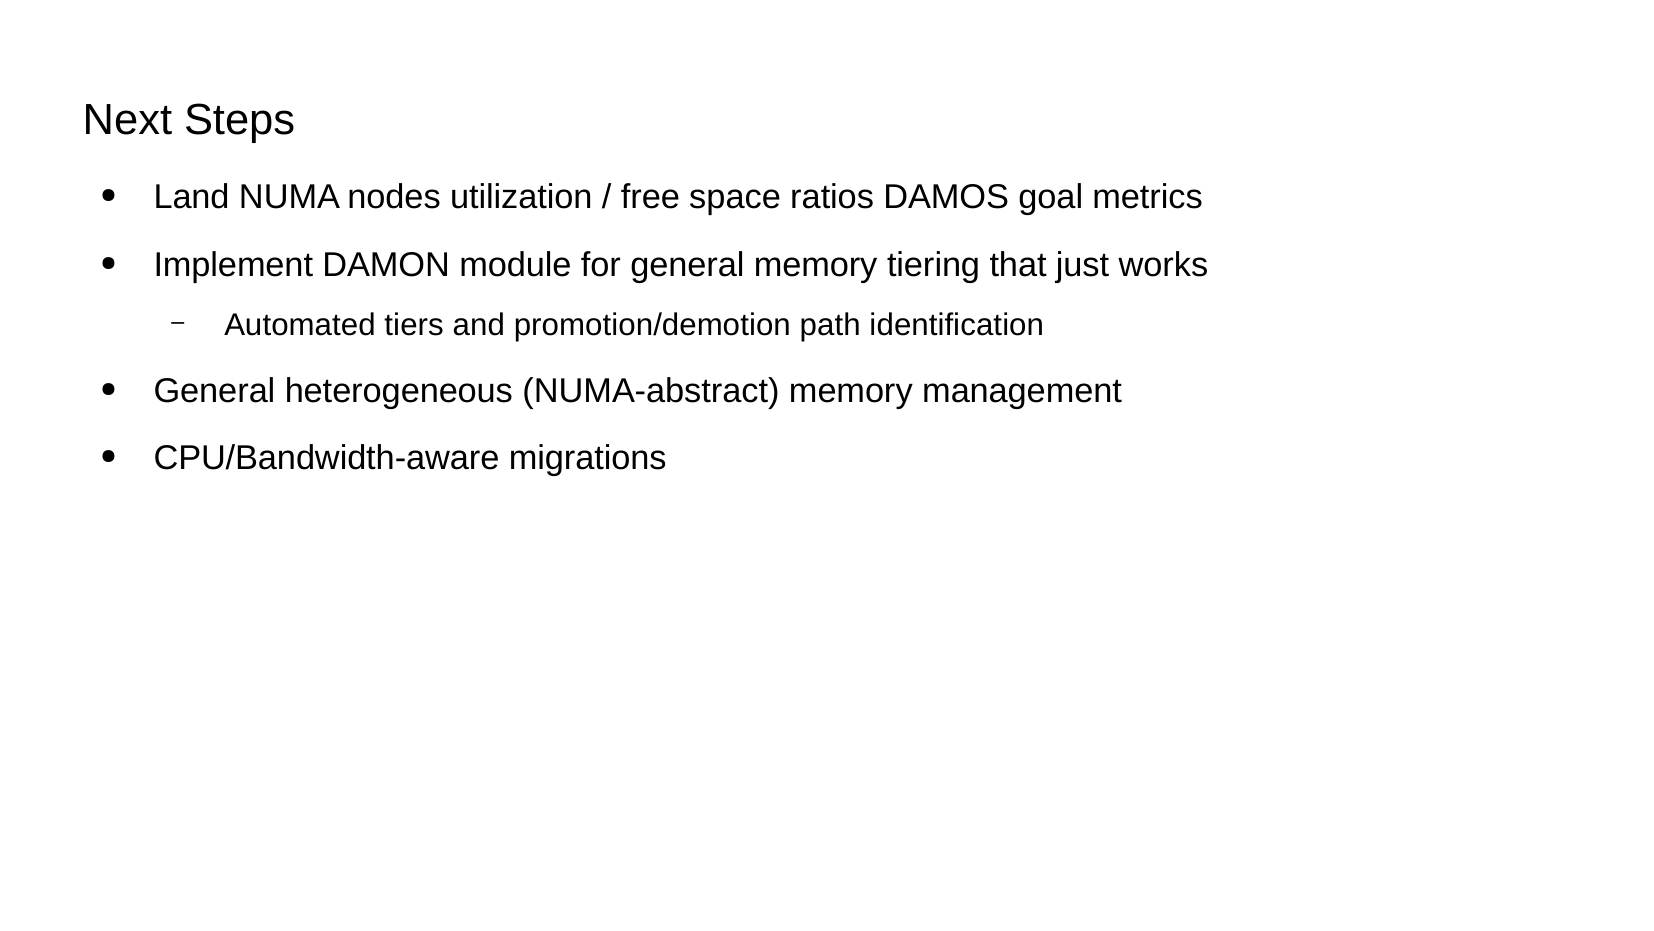

# Next Steps
Land NUMA nodes utilization / free space ratios DAMOS goal metrics
Implement DAMON module for general memory tiering that just works
Automated tiers and promotion/demotion path identification
General heterogeneous (NUMA-abstract) memory management
CPU/Bandwidth-aware migrations